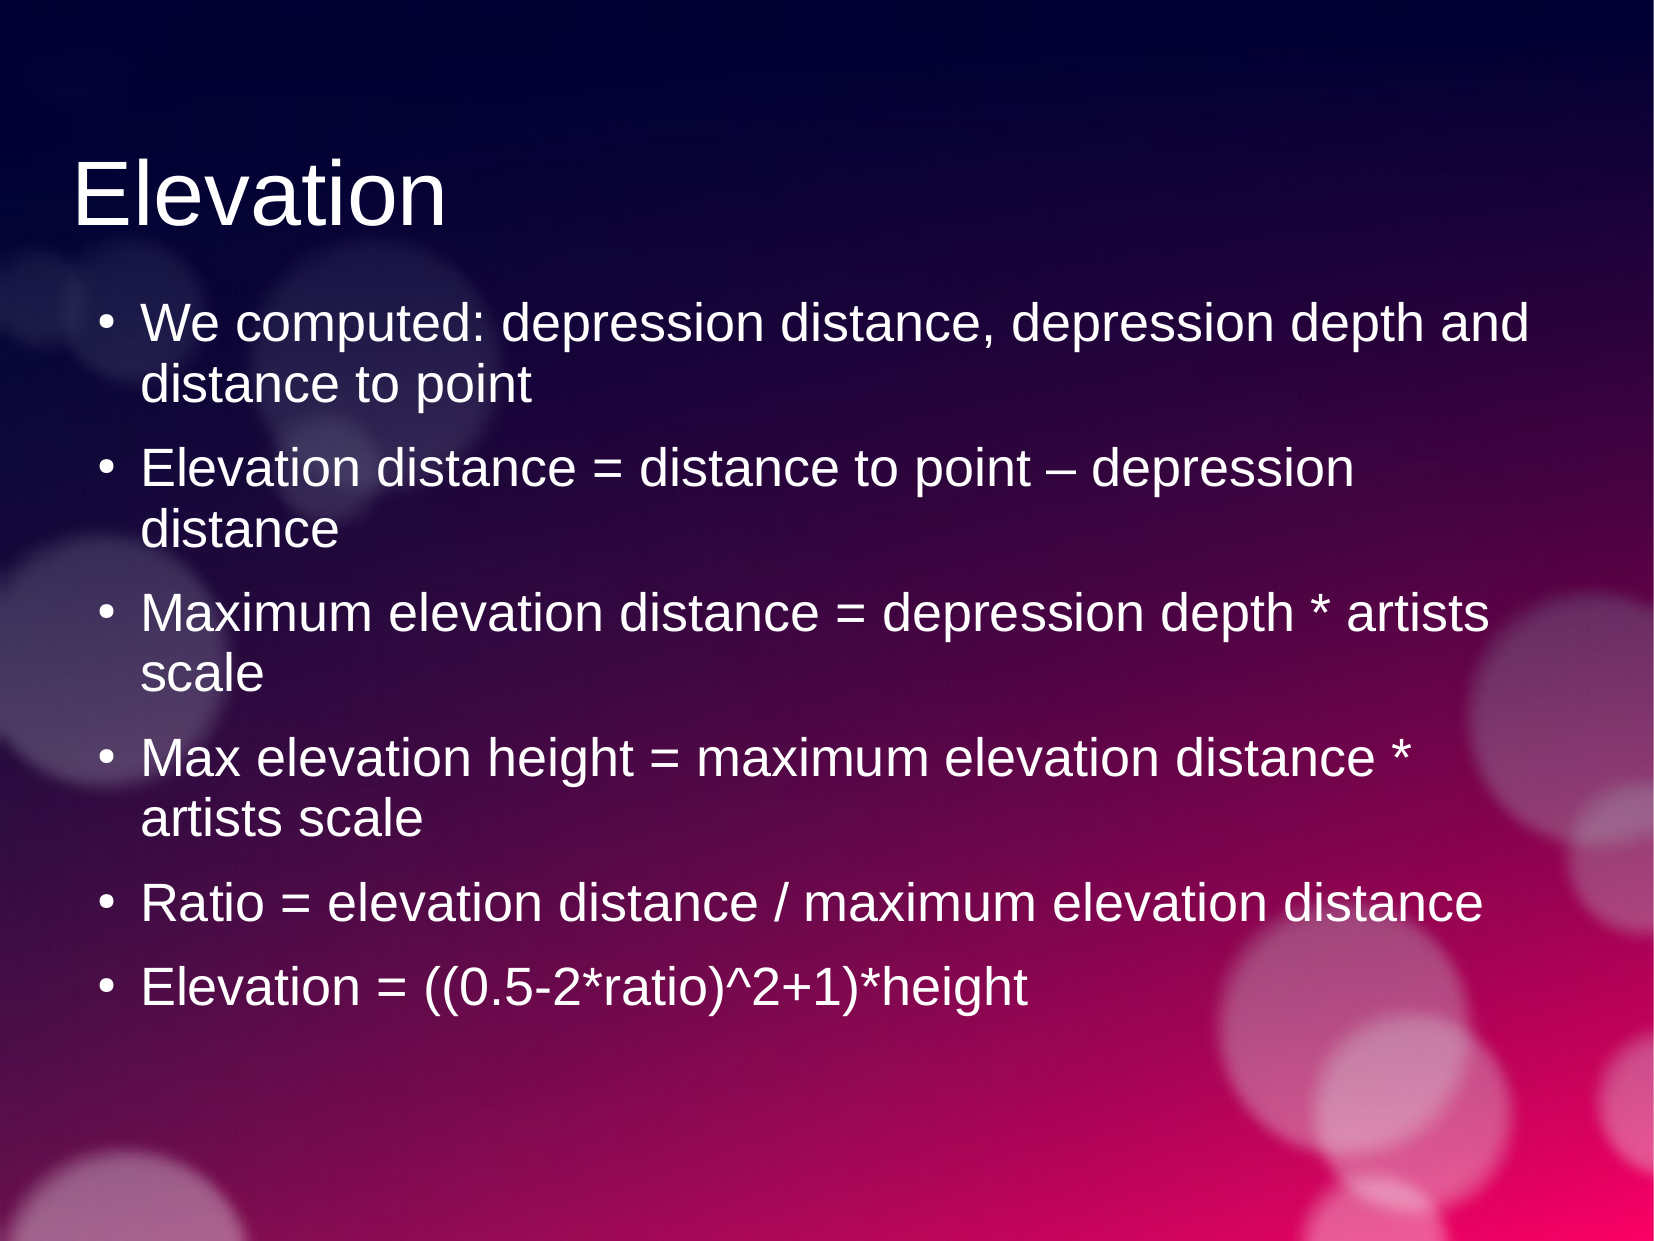

# Elevation
We computed: depression distance, depression depth and distance to point
Elevation distance = distance to point – depression distance
Maximum elevation distance = depression depth * artists scale
Max elevation height = maximum elevation distance * artists scale
Ratio = elevation distance / maximum elevation distance
Elevation = ((0.5-2*ratio)^2+1)*height